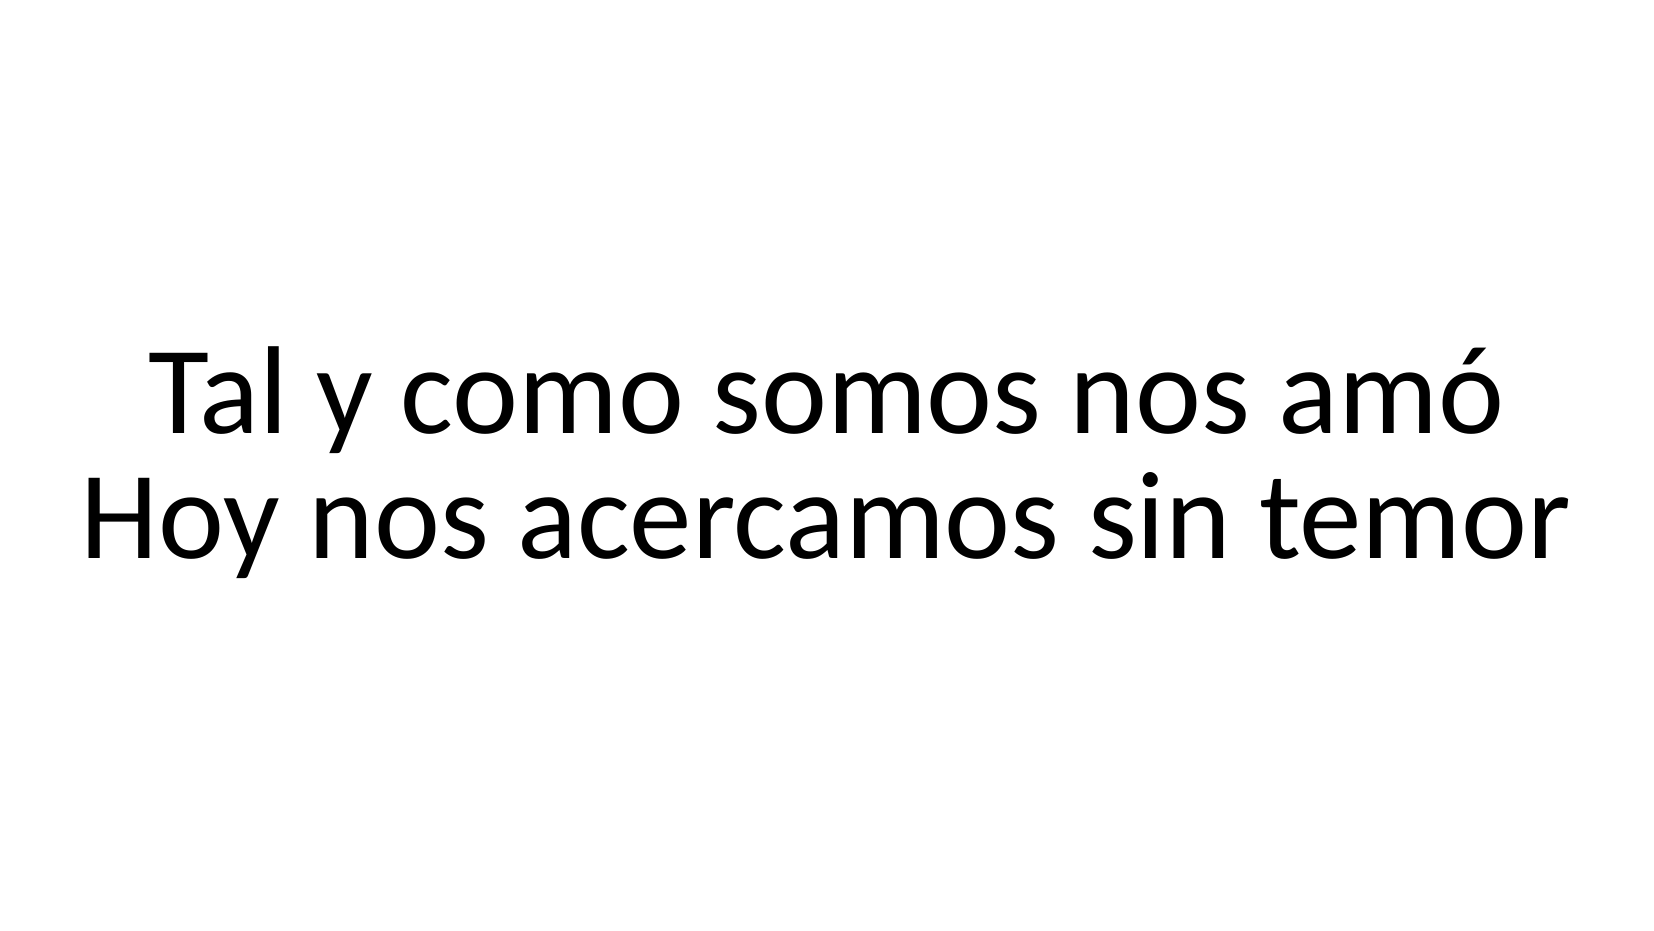

# Tal y como somos nos amó Hoy nos acercamos sin temor